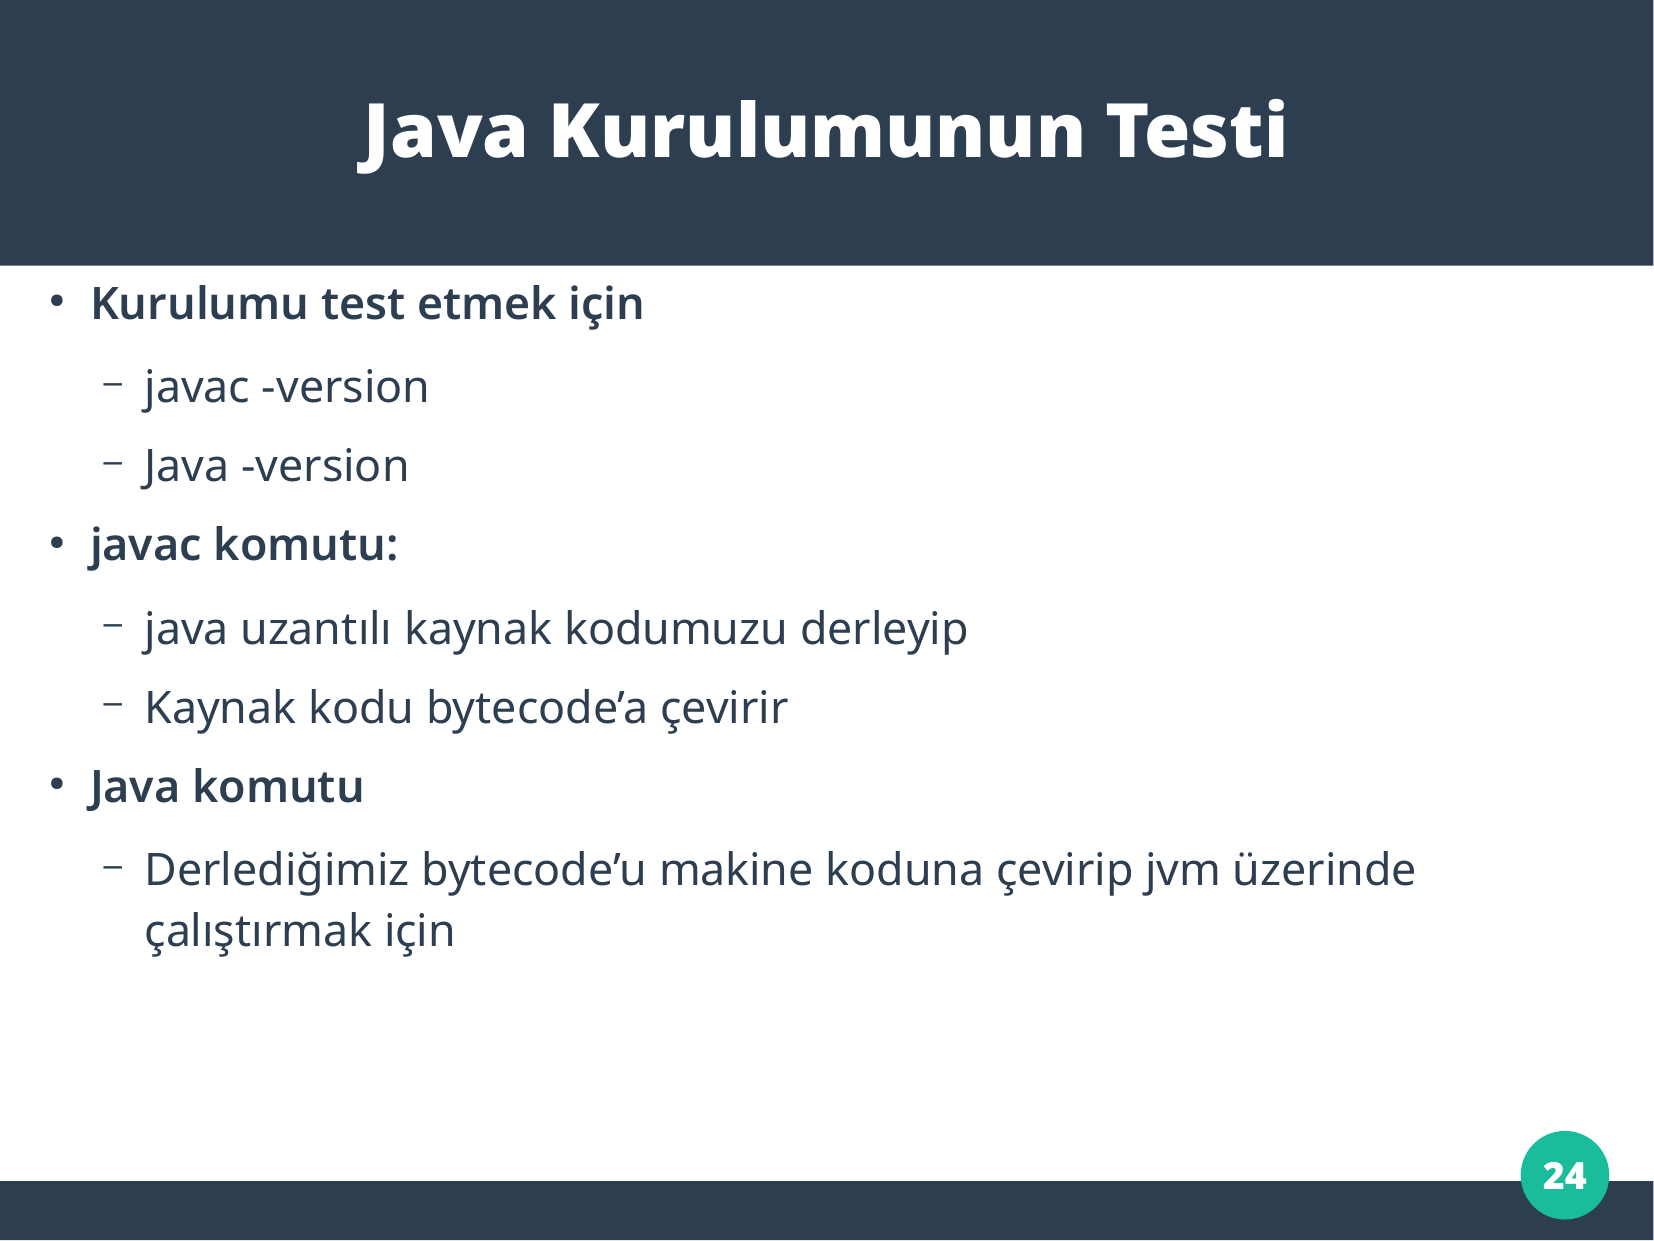

# Java Kurulumunun Testi
Kurulumu test etmek için
javac -version
Java -version
javac komutu:
java uzantılı kaynak kodumuzu derleyip
Kaynak kodu bytecode’a çevirir
Java komutu
Derlediğimiz bytecode’u makine koduna çevirip jvm üzerinde çalıştırmak için
24